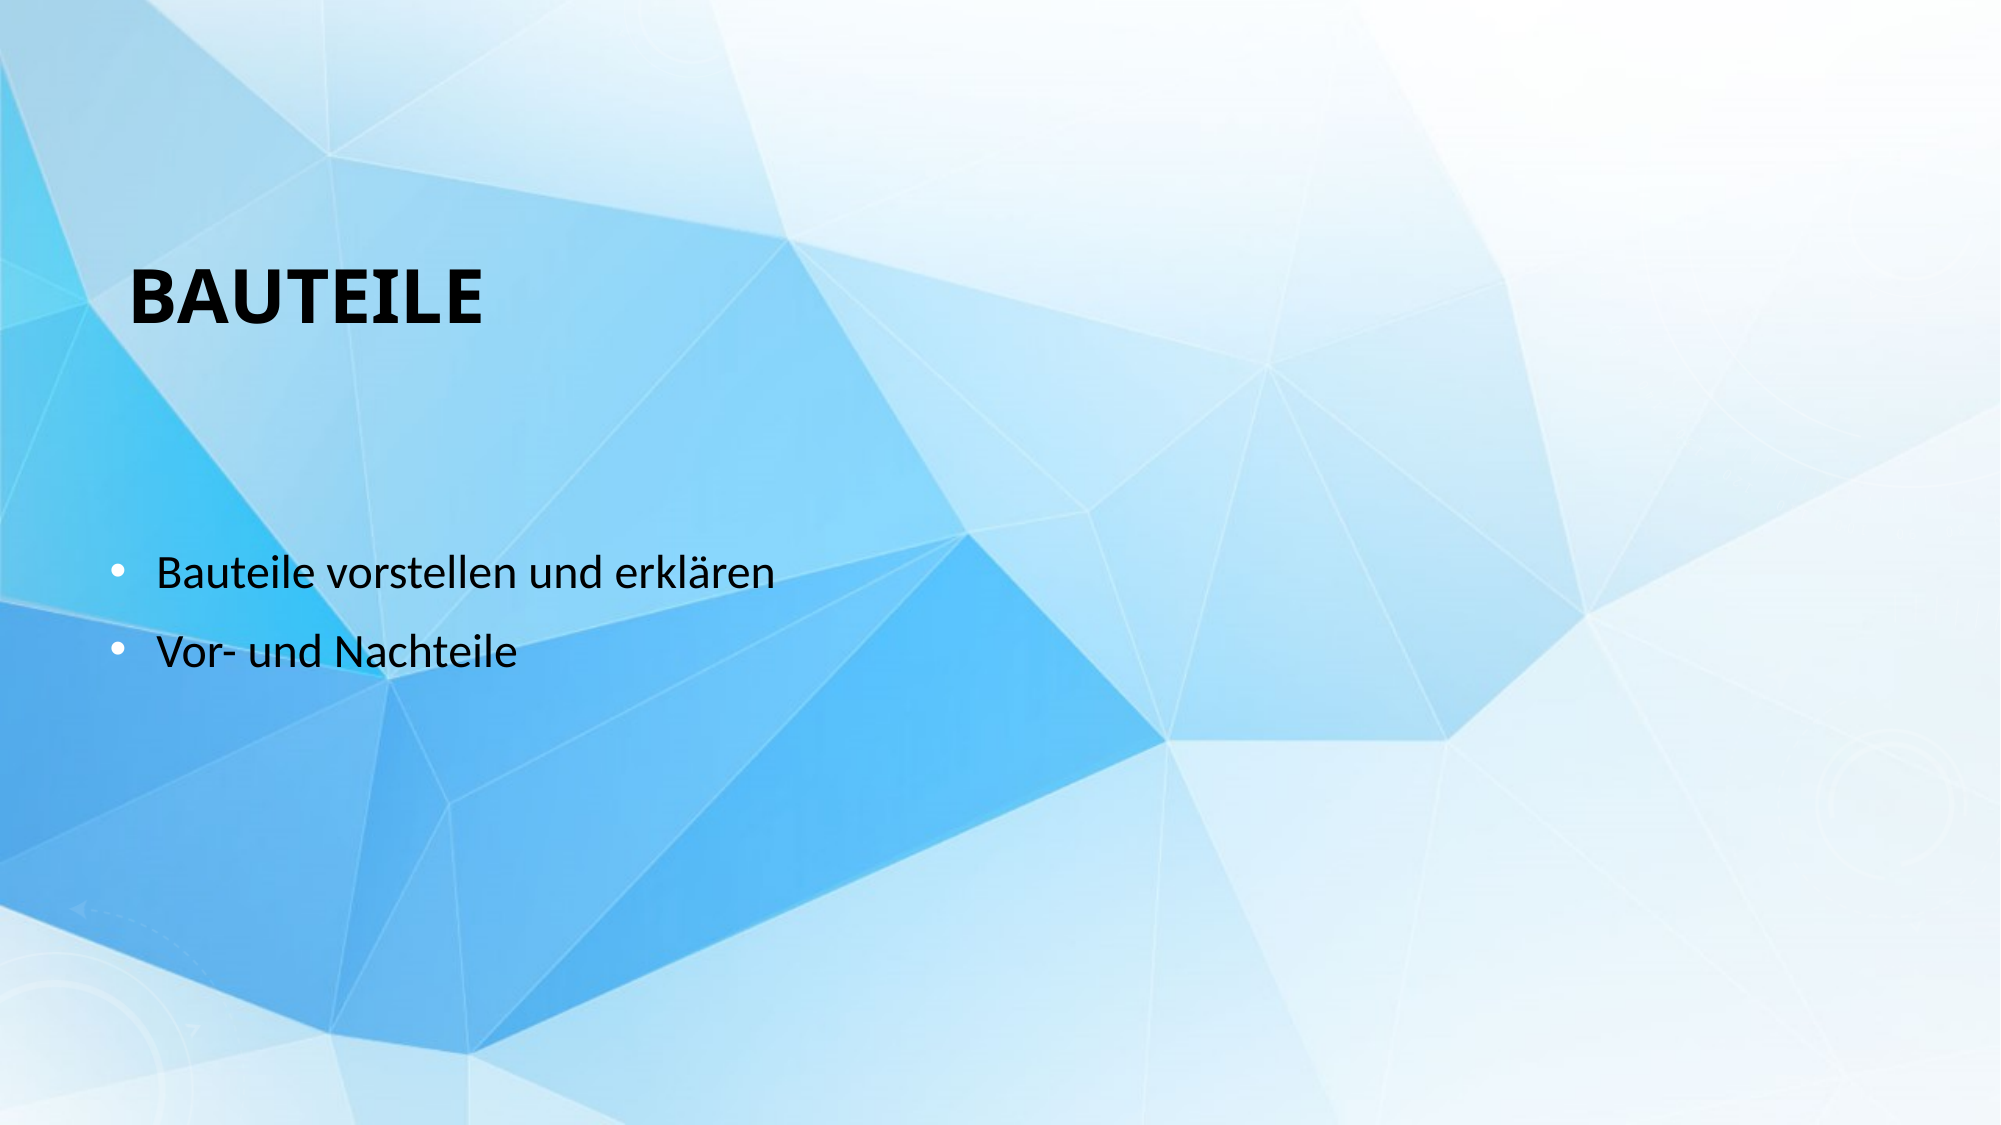

# Bauteile
Bauteile vorstellen und erklären
Vor- und Nachteile